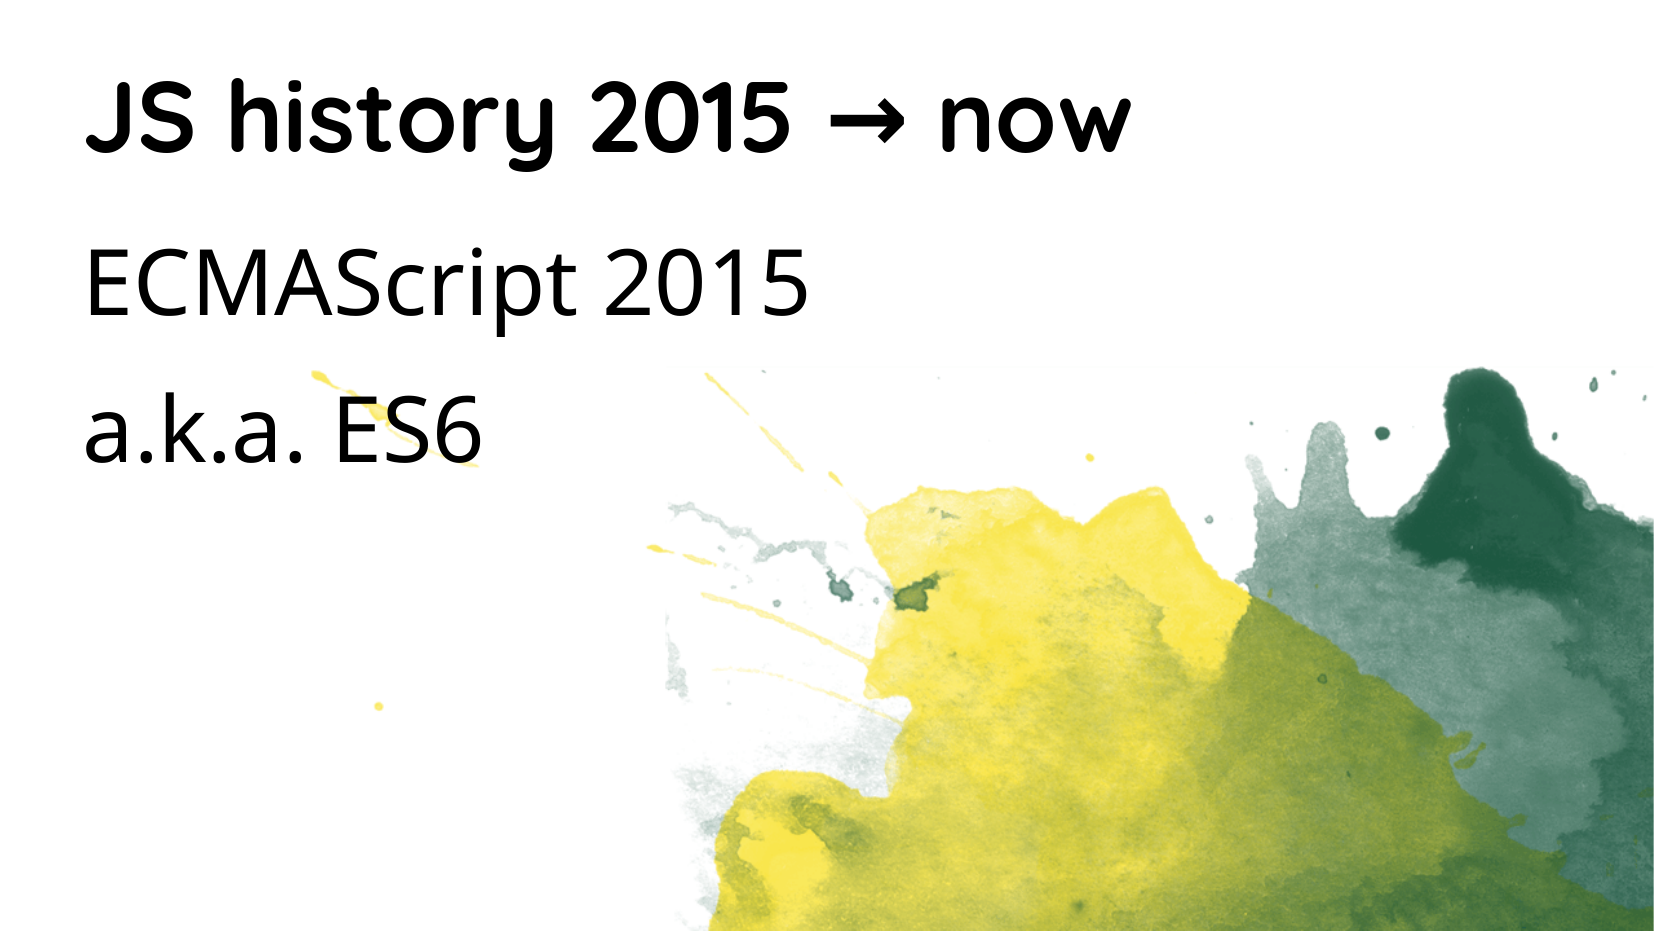

# JS history 2015 → now
ECMAScript 2015
a.k.a. ES6